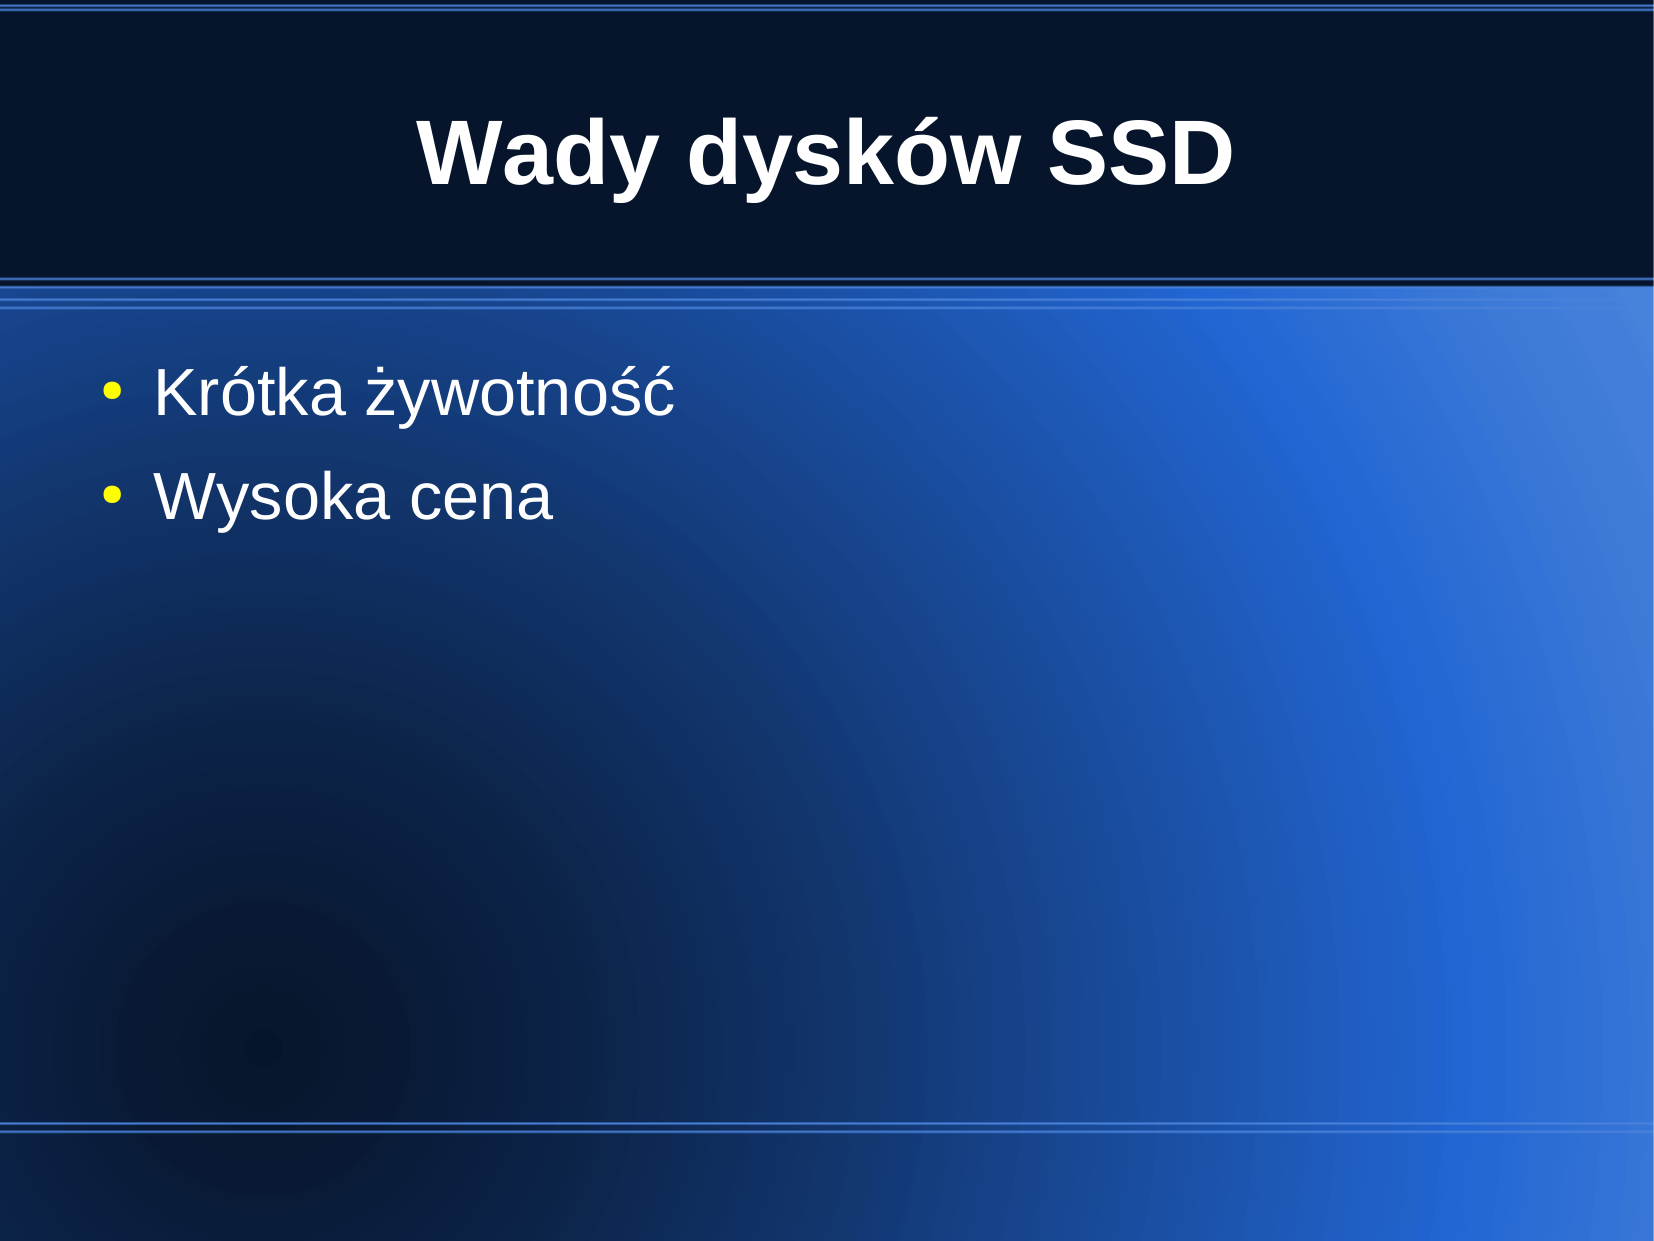

# Wady dysków SSD
Krótka żywotność
Wysoka cena